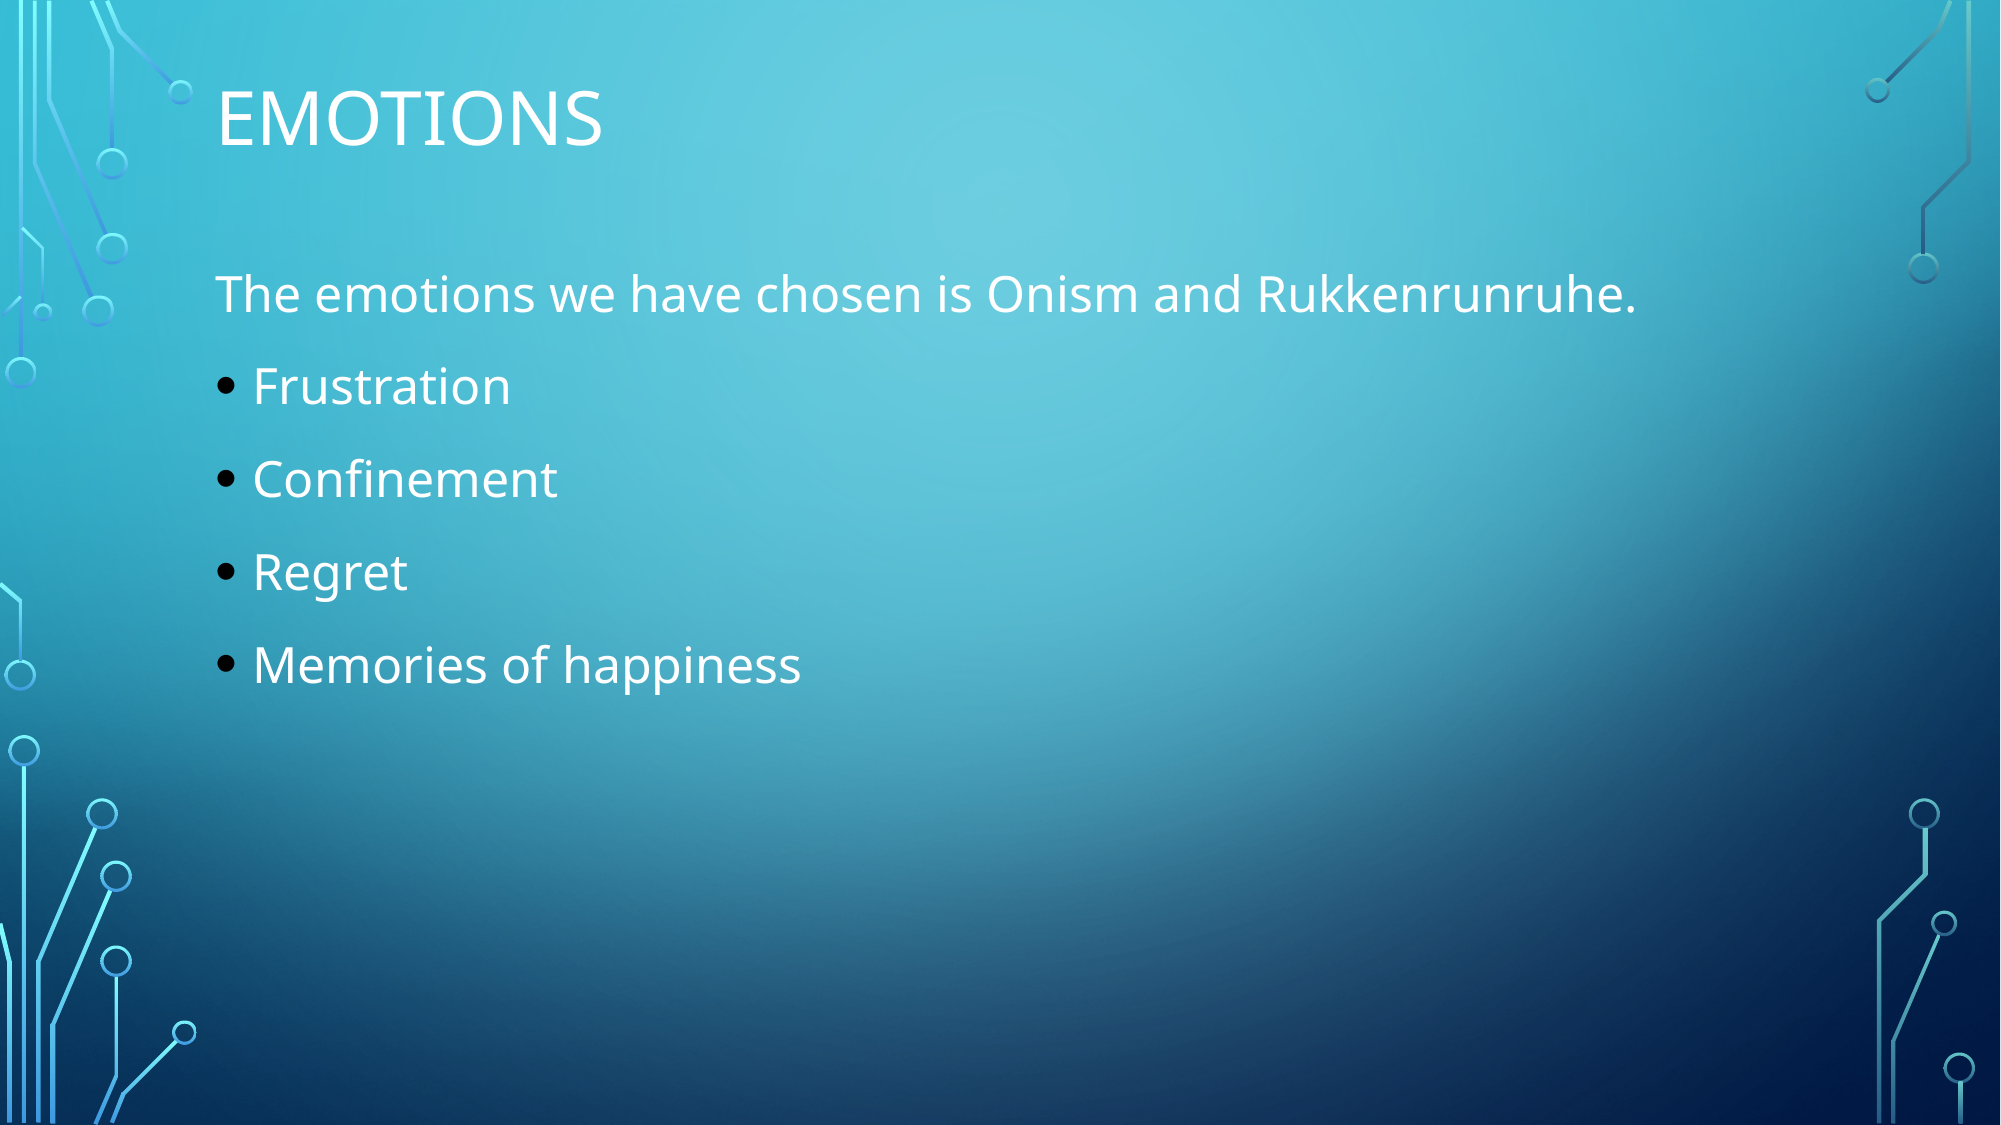

# emotions
The emotions we have chosen is Onism and Rukkenrunruhe.
Frustration
Confinement
Regret
Memories of happiness